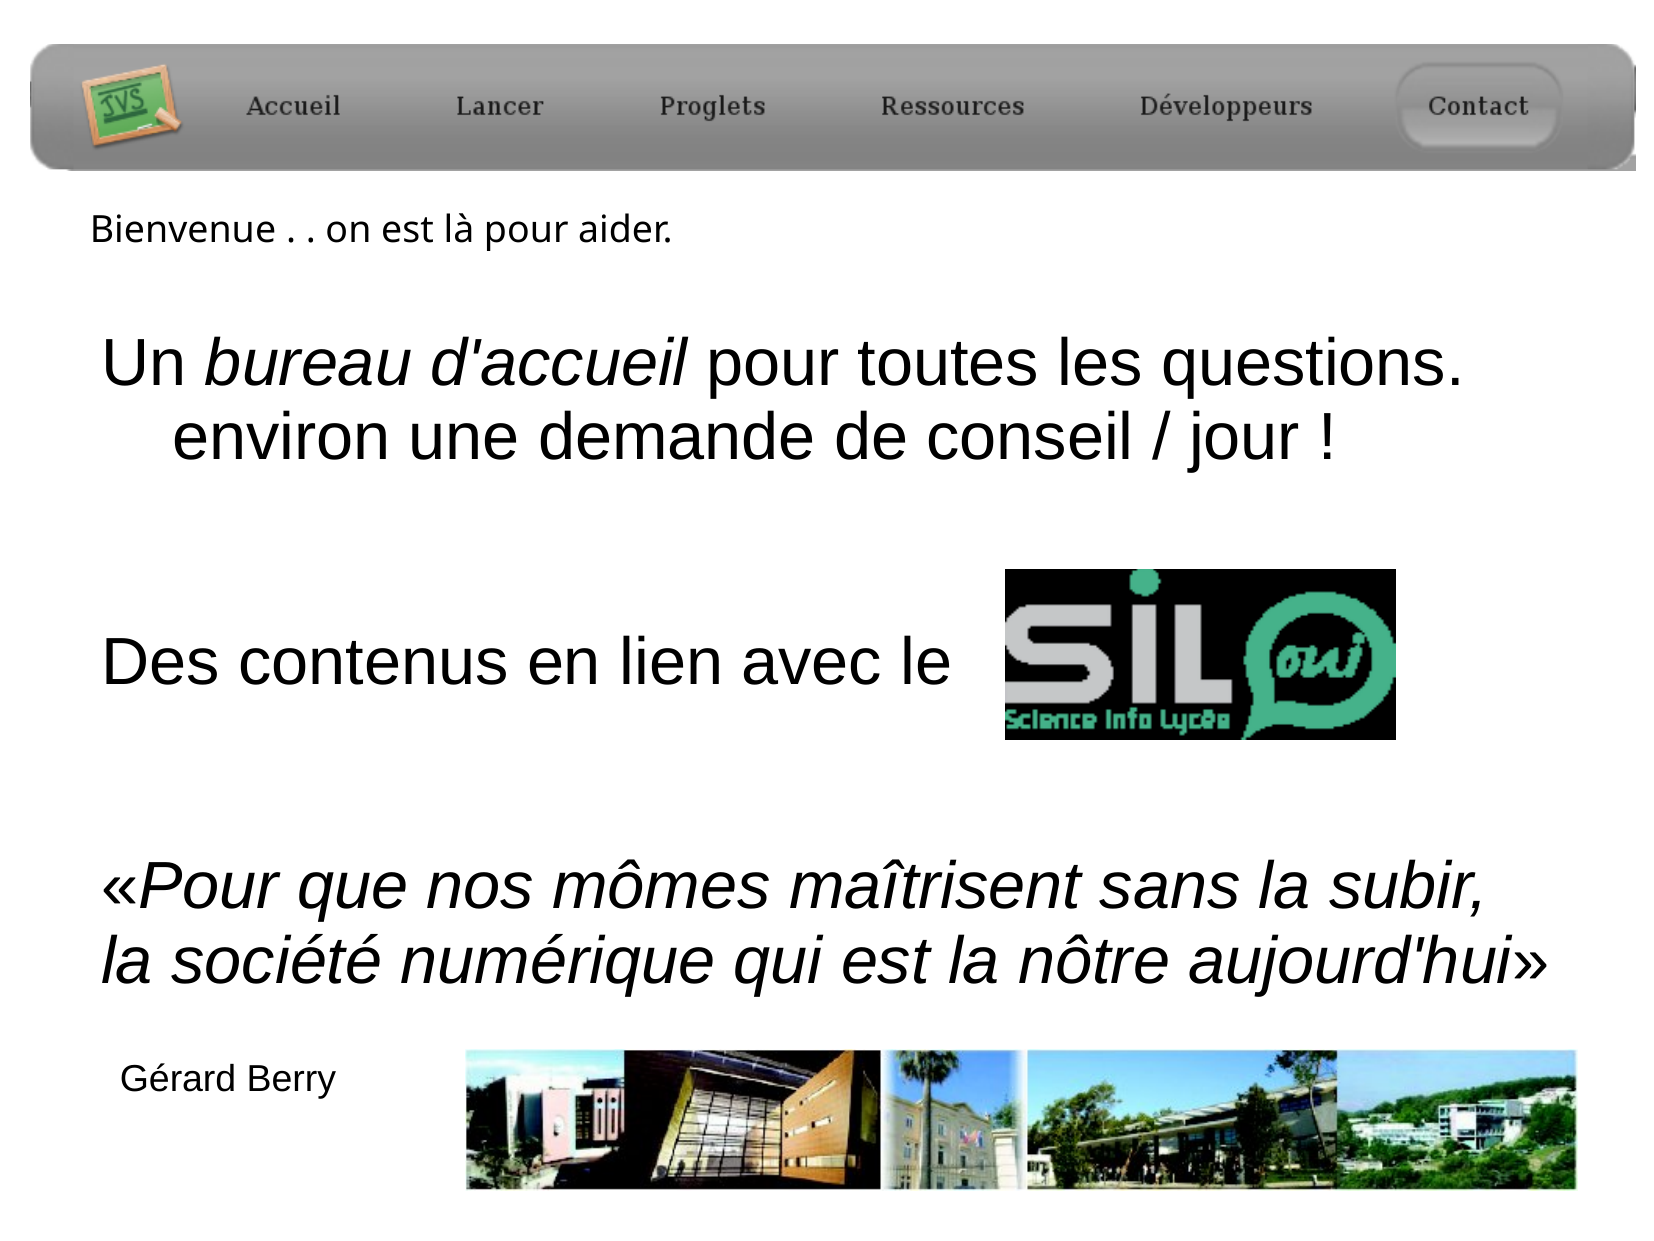

Bienvenue . . on est là pour aider.
# Un bureau d'accueil pour toutes les questions.
 environ une demande de conseil / jour !
 Des contenus en lien avec le
 «Pour que nos mômes maîtrisent sans la subir,
 la société numérique qui est la nôtre aujourd'hui»
Gérard Berry